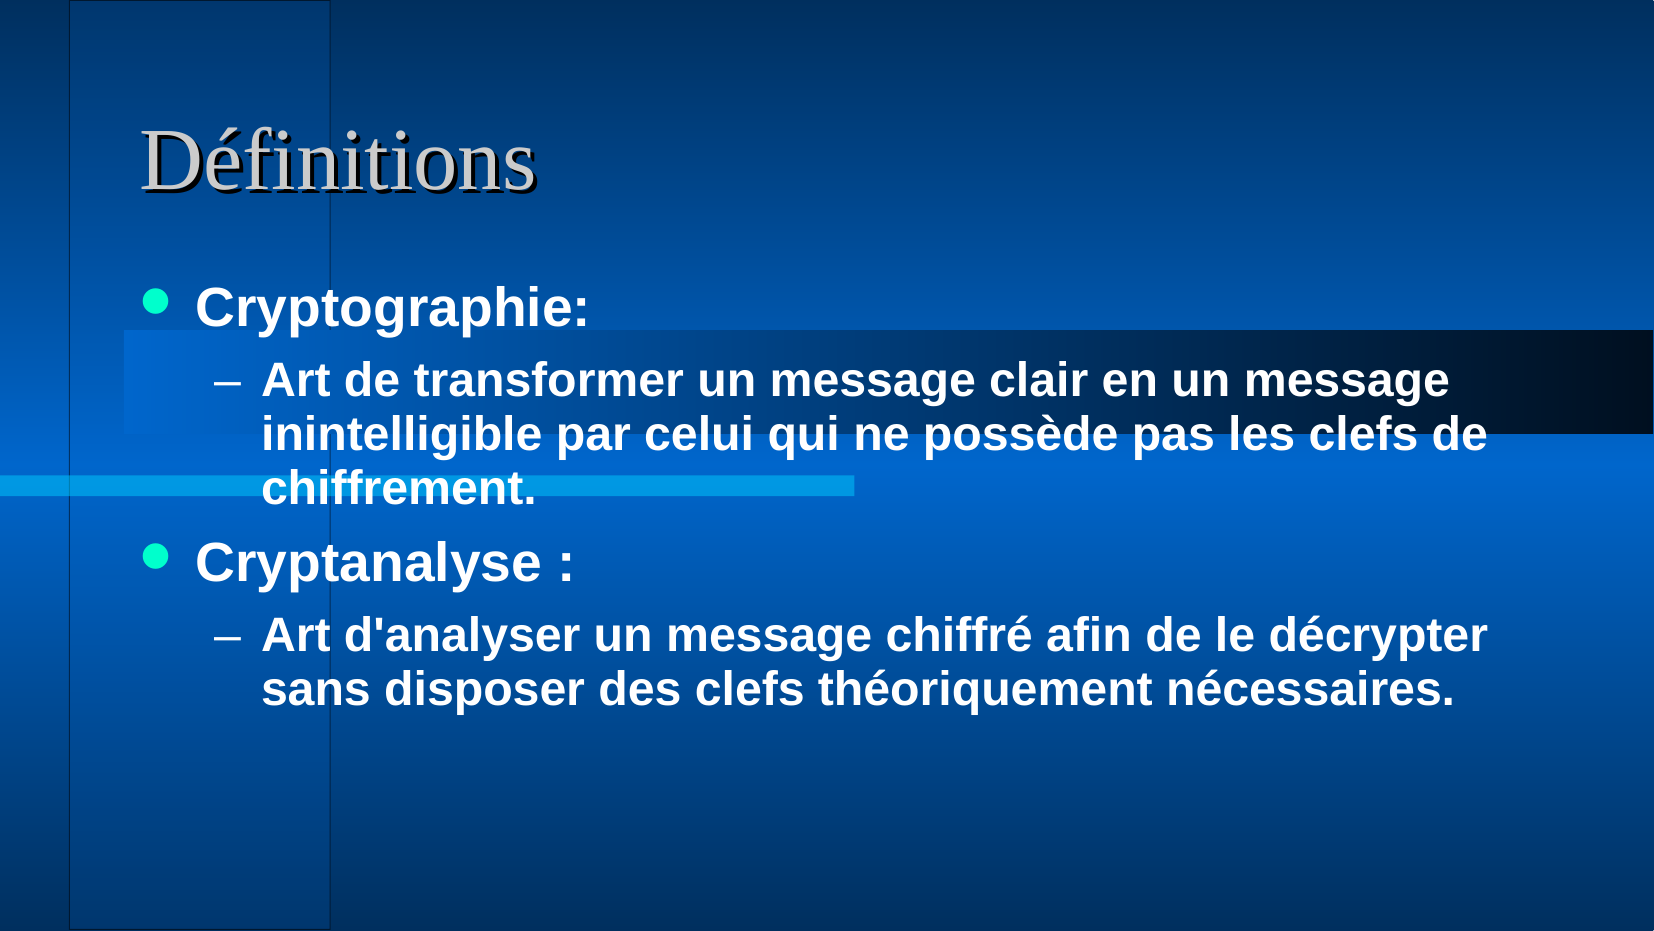

# Définitions
Cryptographie:
Art de transformer un message clair en un message inintelligible par celui qui ne possède pas les clefs de chiffrement.
Cryptanalyse :
Art d'analyser un message chiffré afin de le décrypter sans disposer des clefs théoriquement nécessaires.